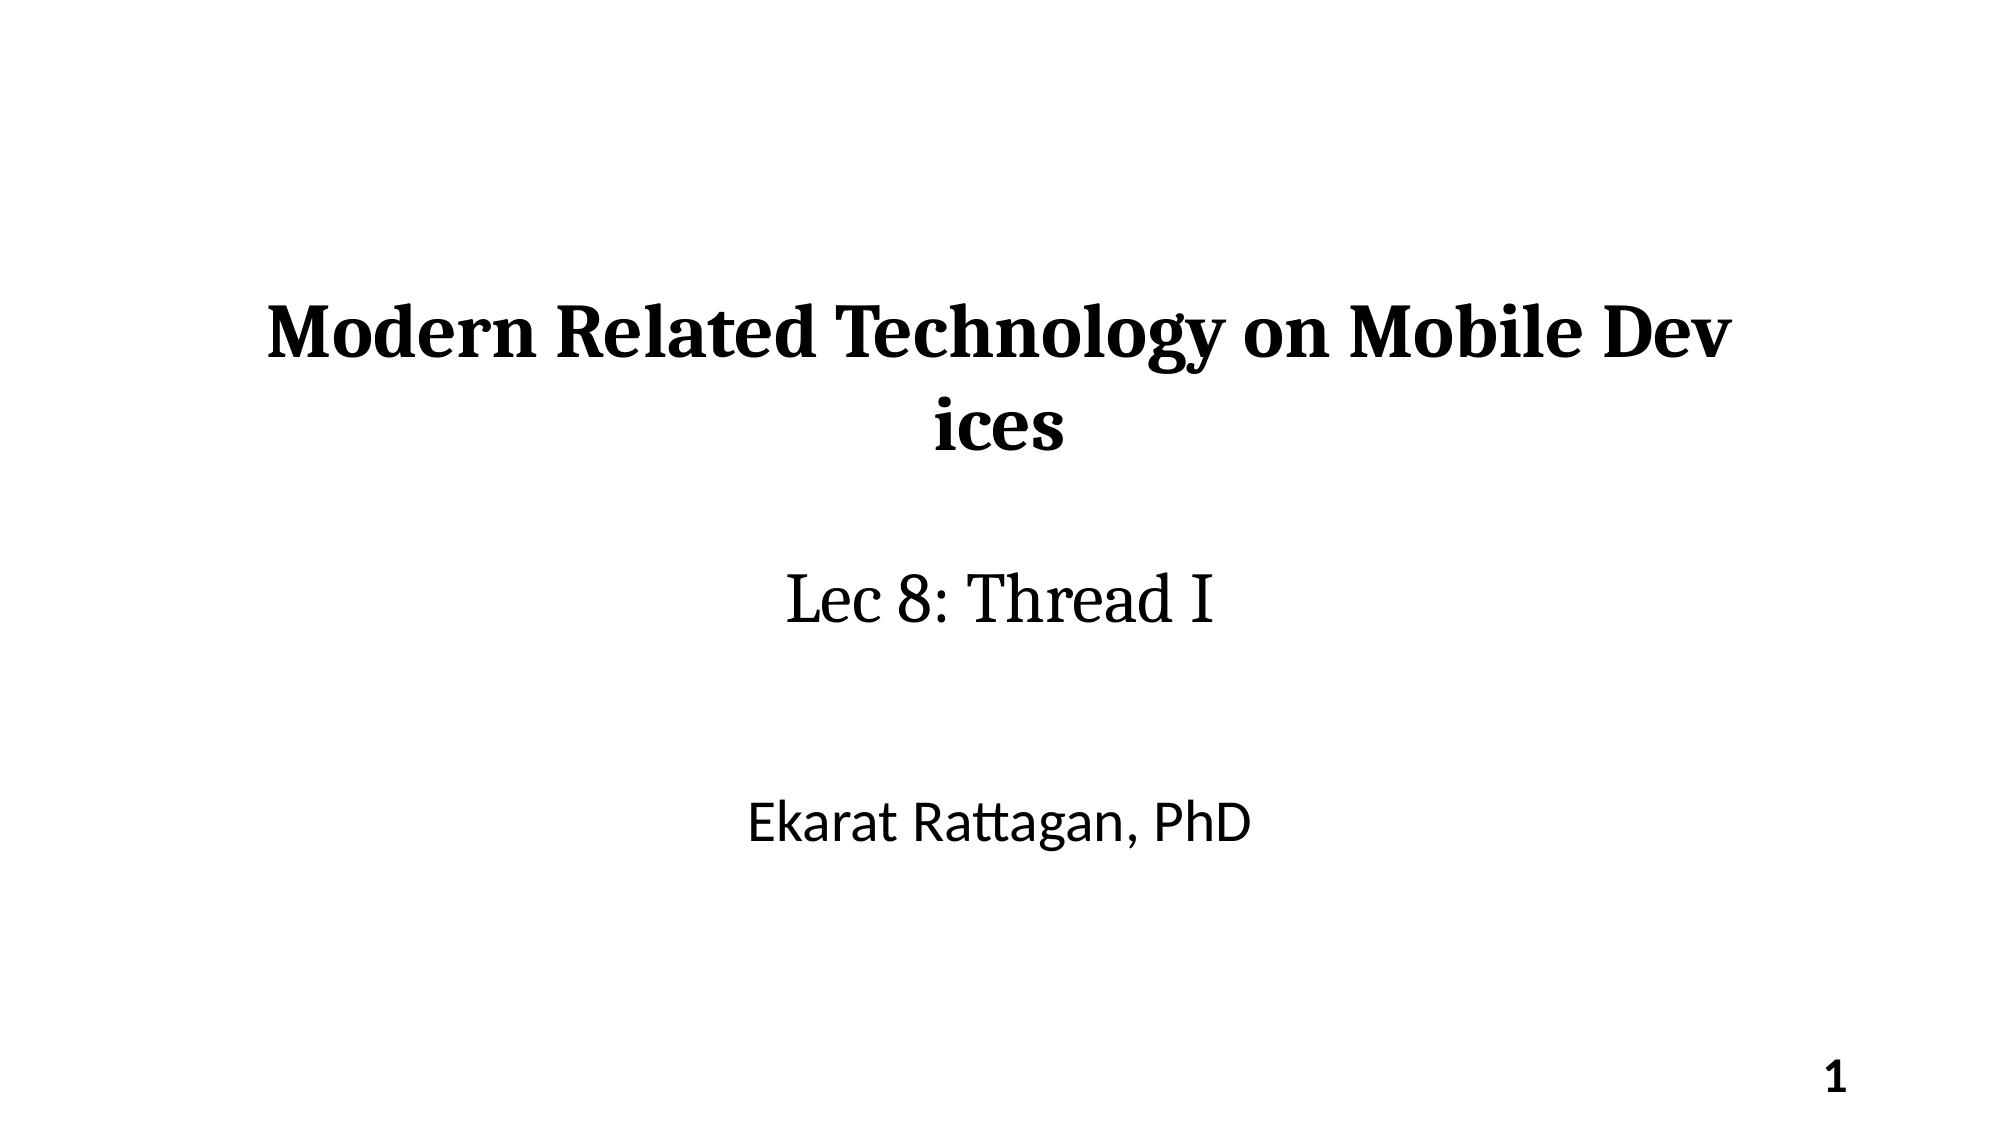

# Modern Related Technology on Mobile Devices Lec 8: Thread I
Ekarat Rattagan, PhD